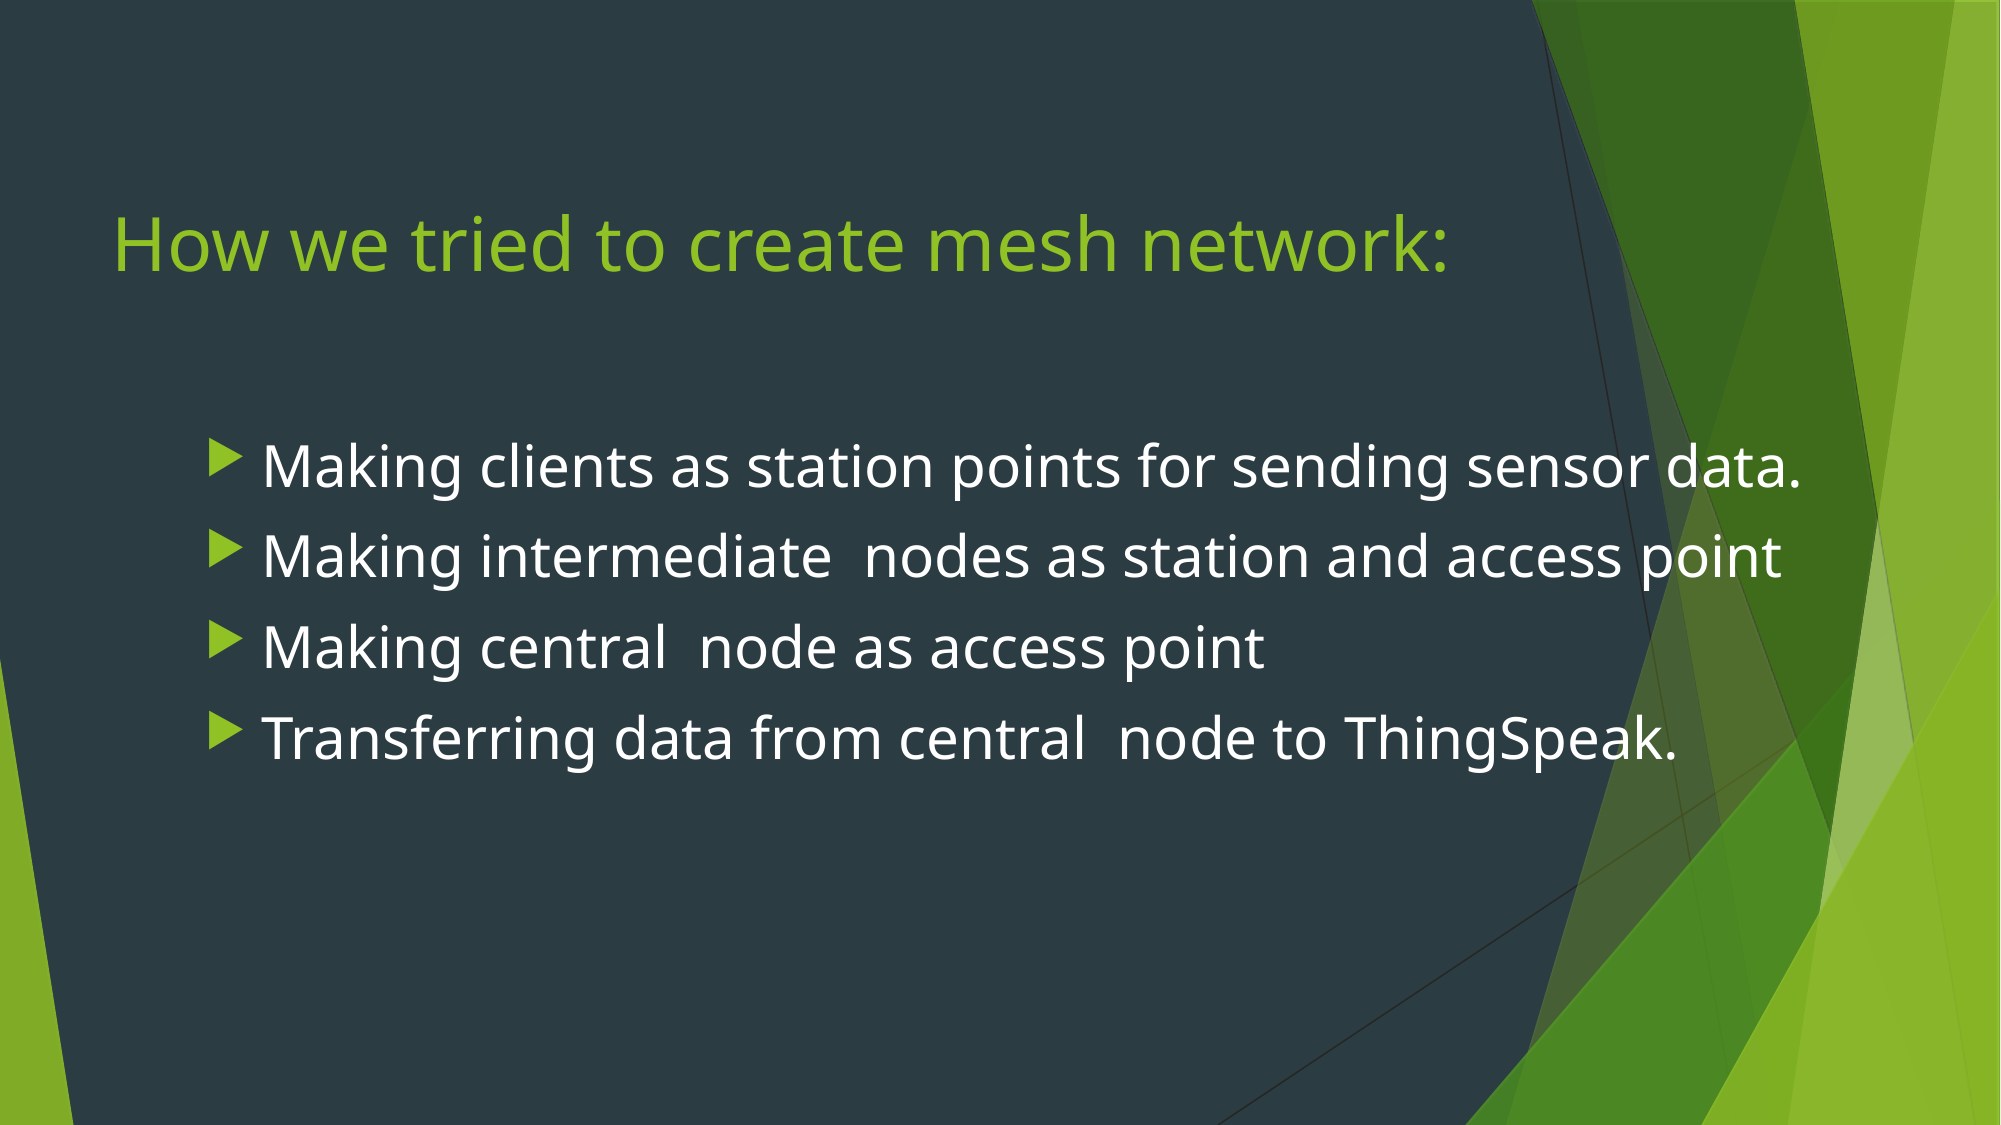

# How we tried to create mesh network:
Making clients as station points for sending sensor data.
Making intermediate nodes as station and access point
Making central node as access point
Transferring data from central node to ThingSpeak.